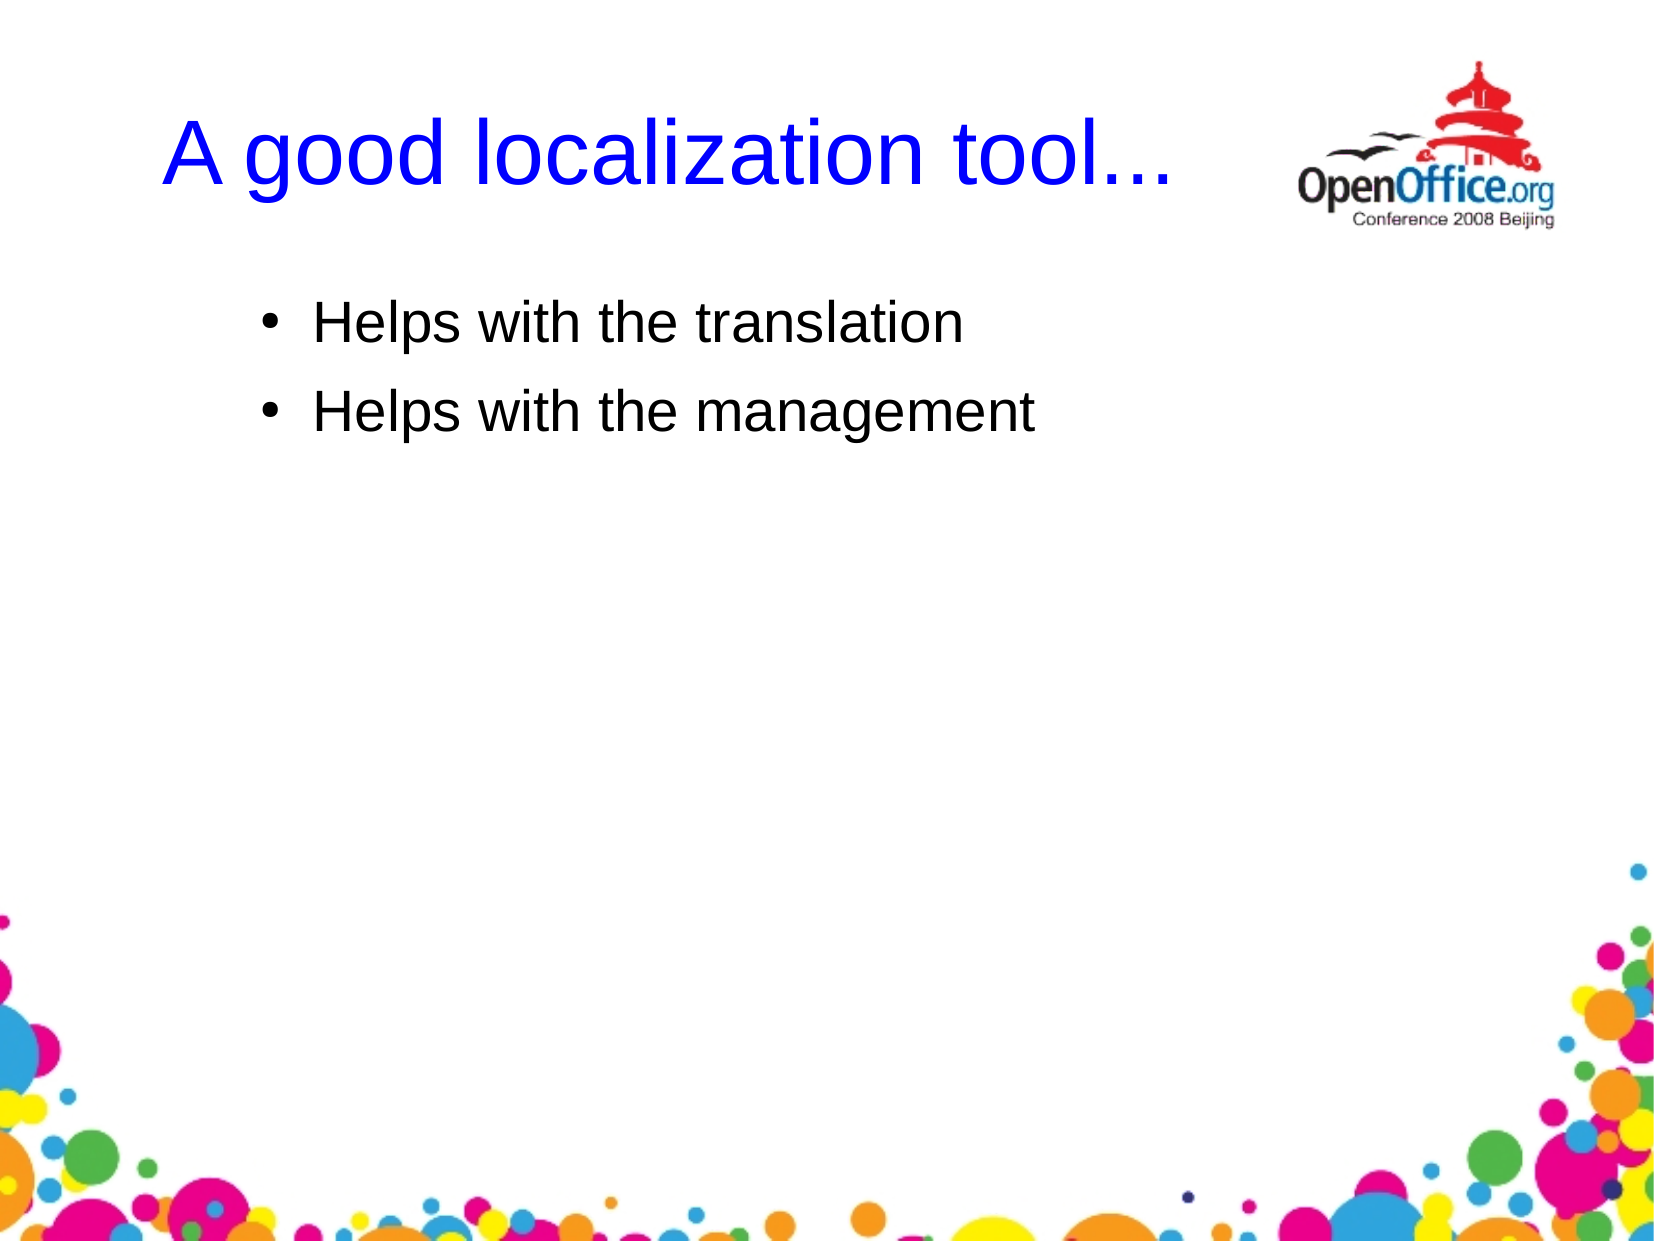

# A good localization tool...
Helps with the translation
Helps with the management